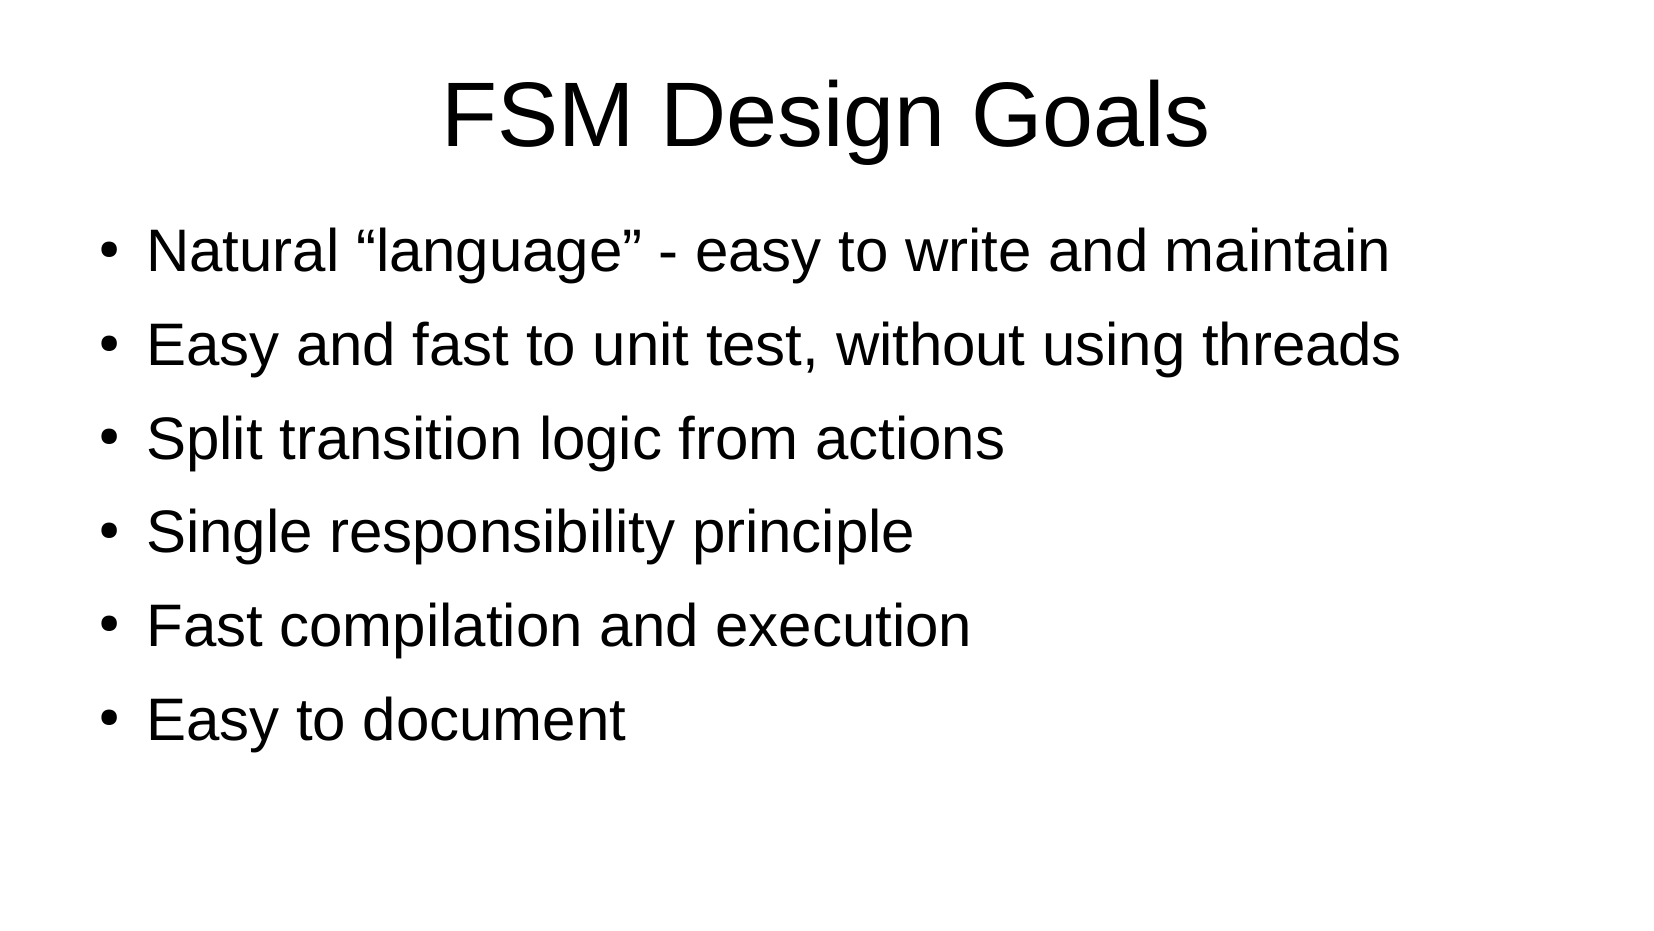

# FSM Design Goals
Natural “language” - easy to write and maintain
Easy and fast to unit test, without using threads
Split transition logic from actions
Single responsibility principle
Fast compilation and execution
Easy to document